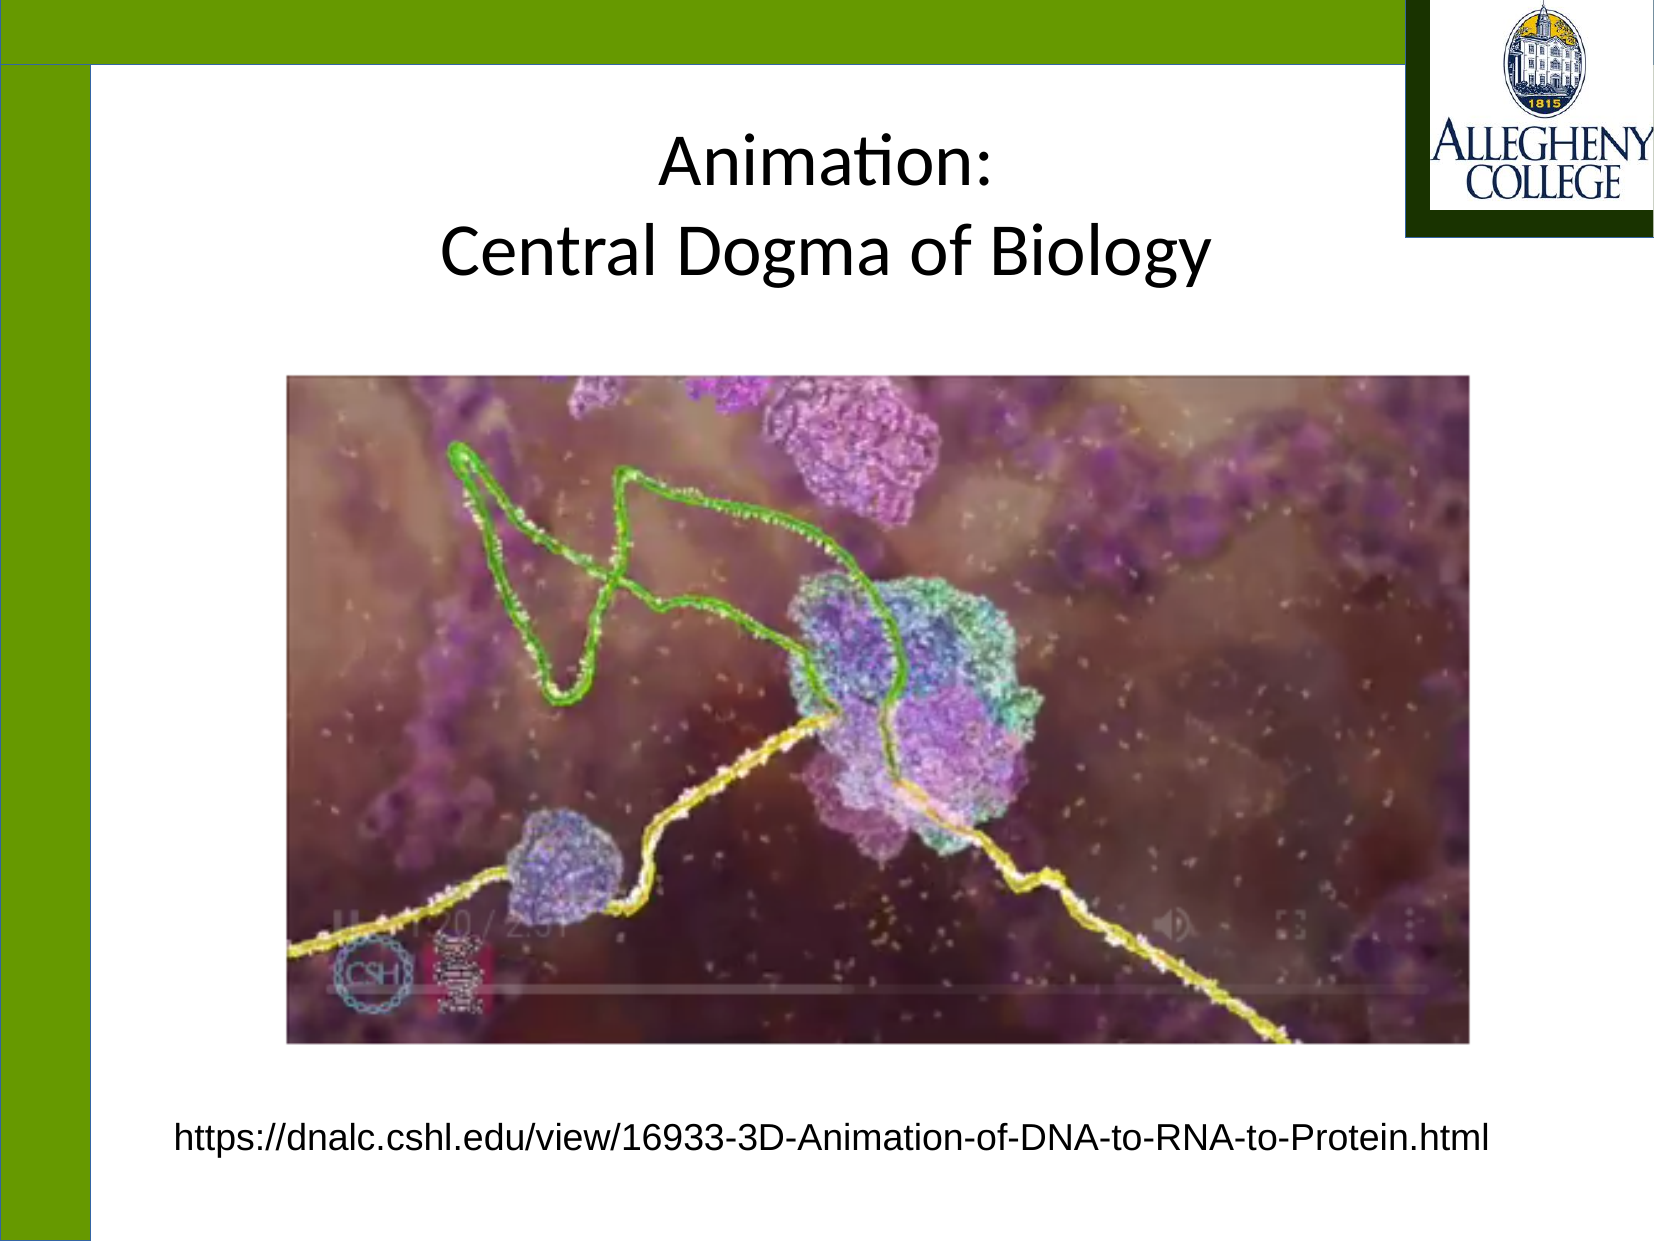

# Animation: Central Dogma of Biology
https://dnalc.cshl.edu/view/16933-3D-Animation-of-DNA-to-RNA-to-Protein.html